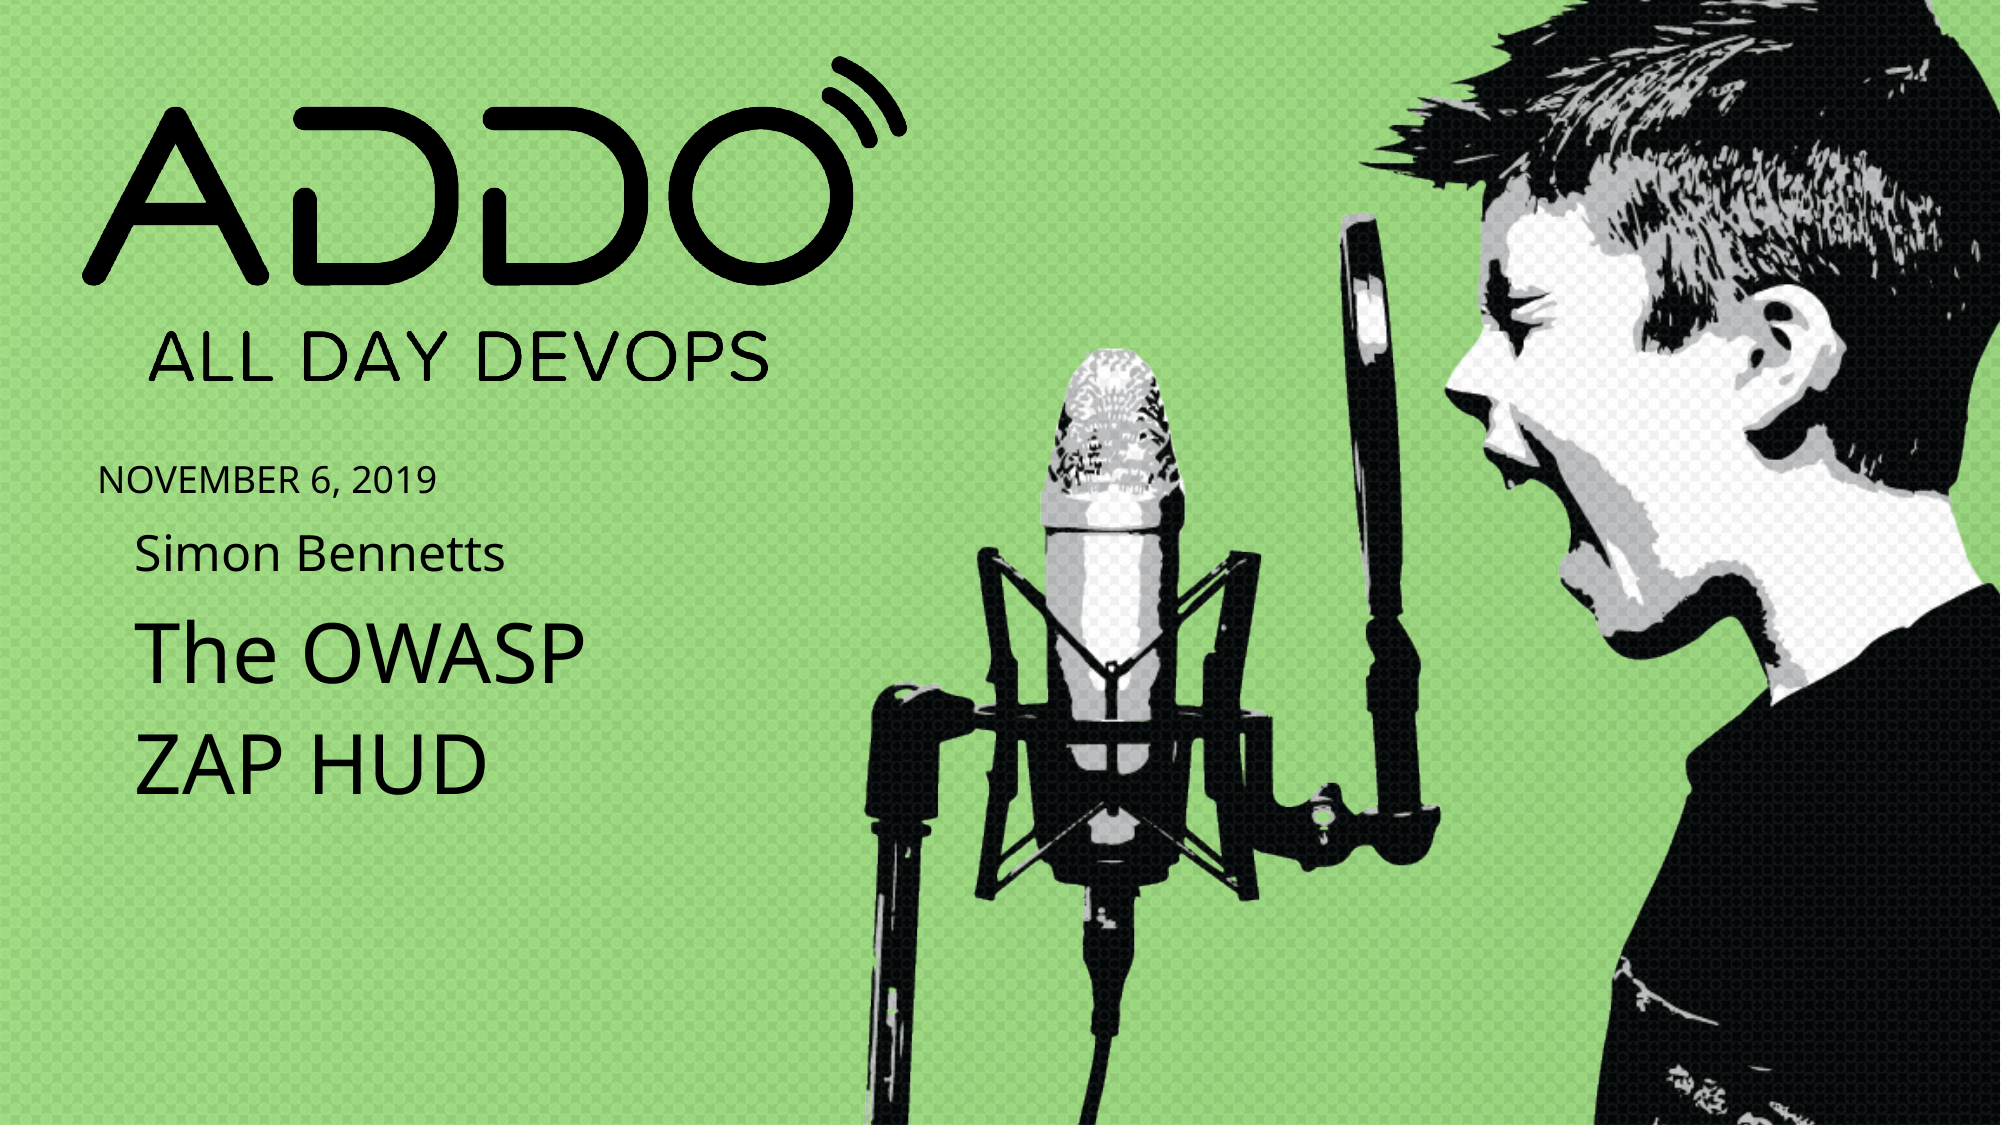

# Simon Bennetts
The OWASP
ZAP HUD